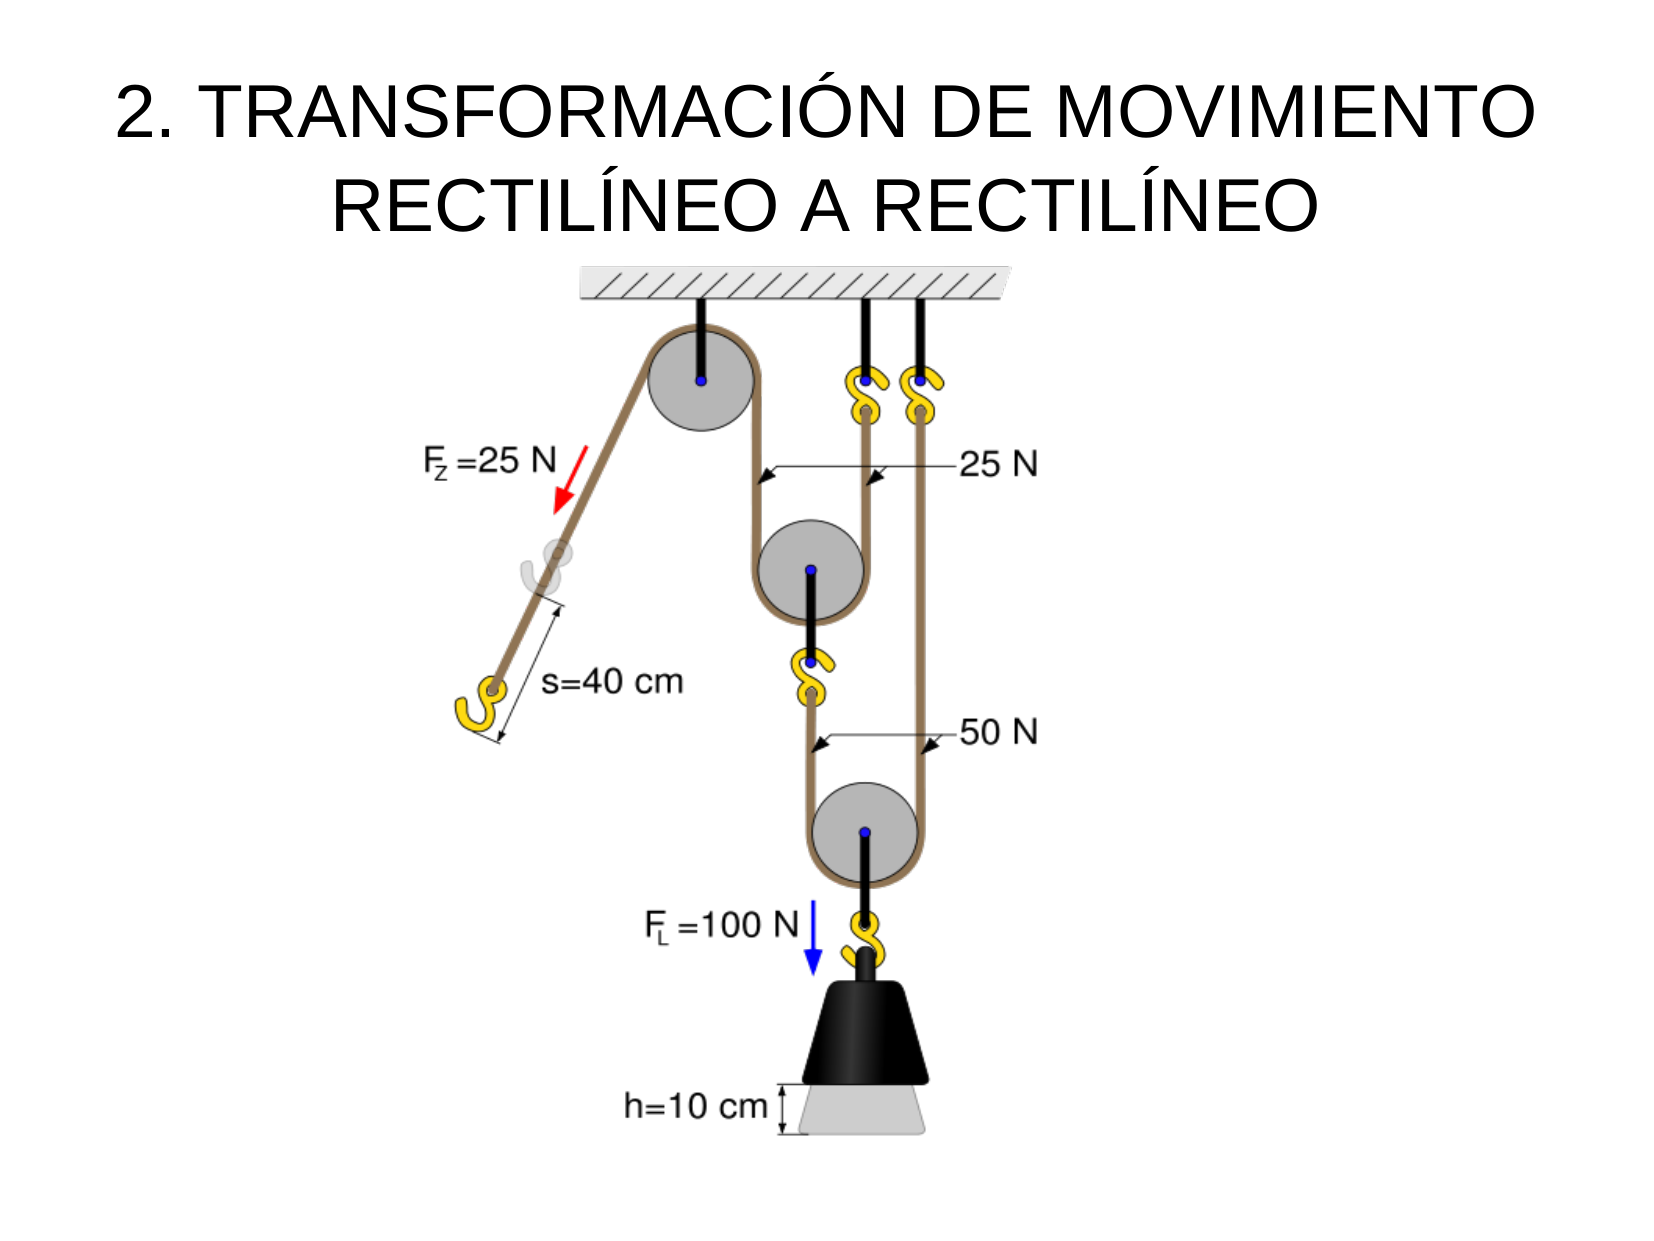

# 2. TRANSFORMACIÓN DE MOVIMIENTO RECTILÍNEO A RECTILÍNEO